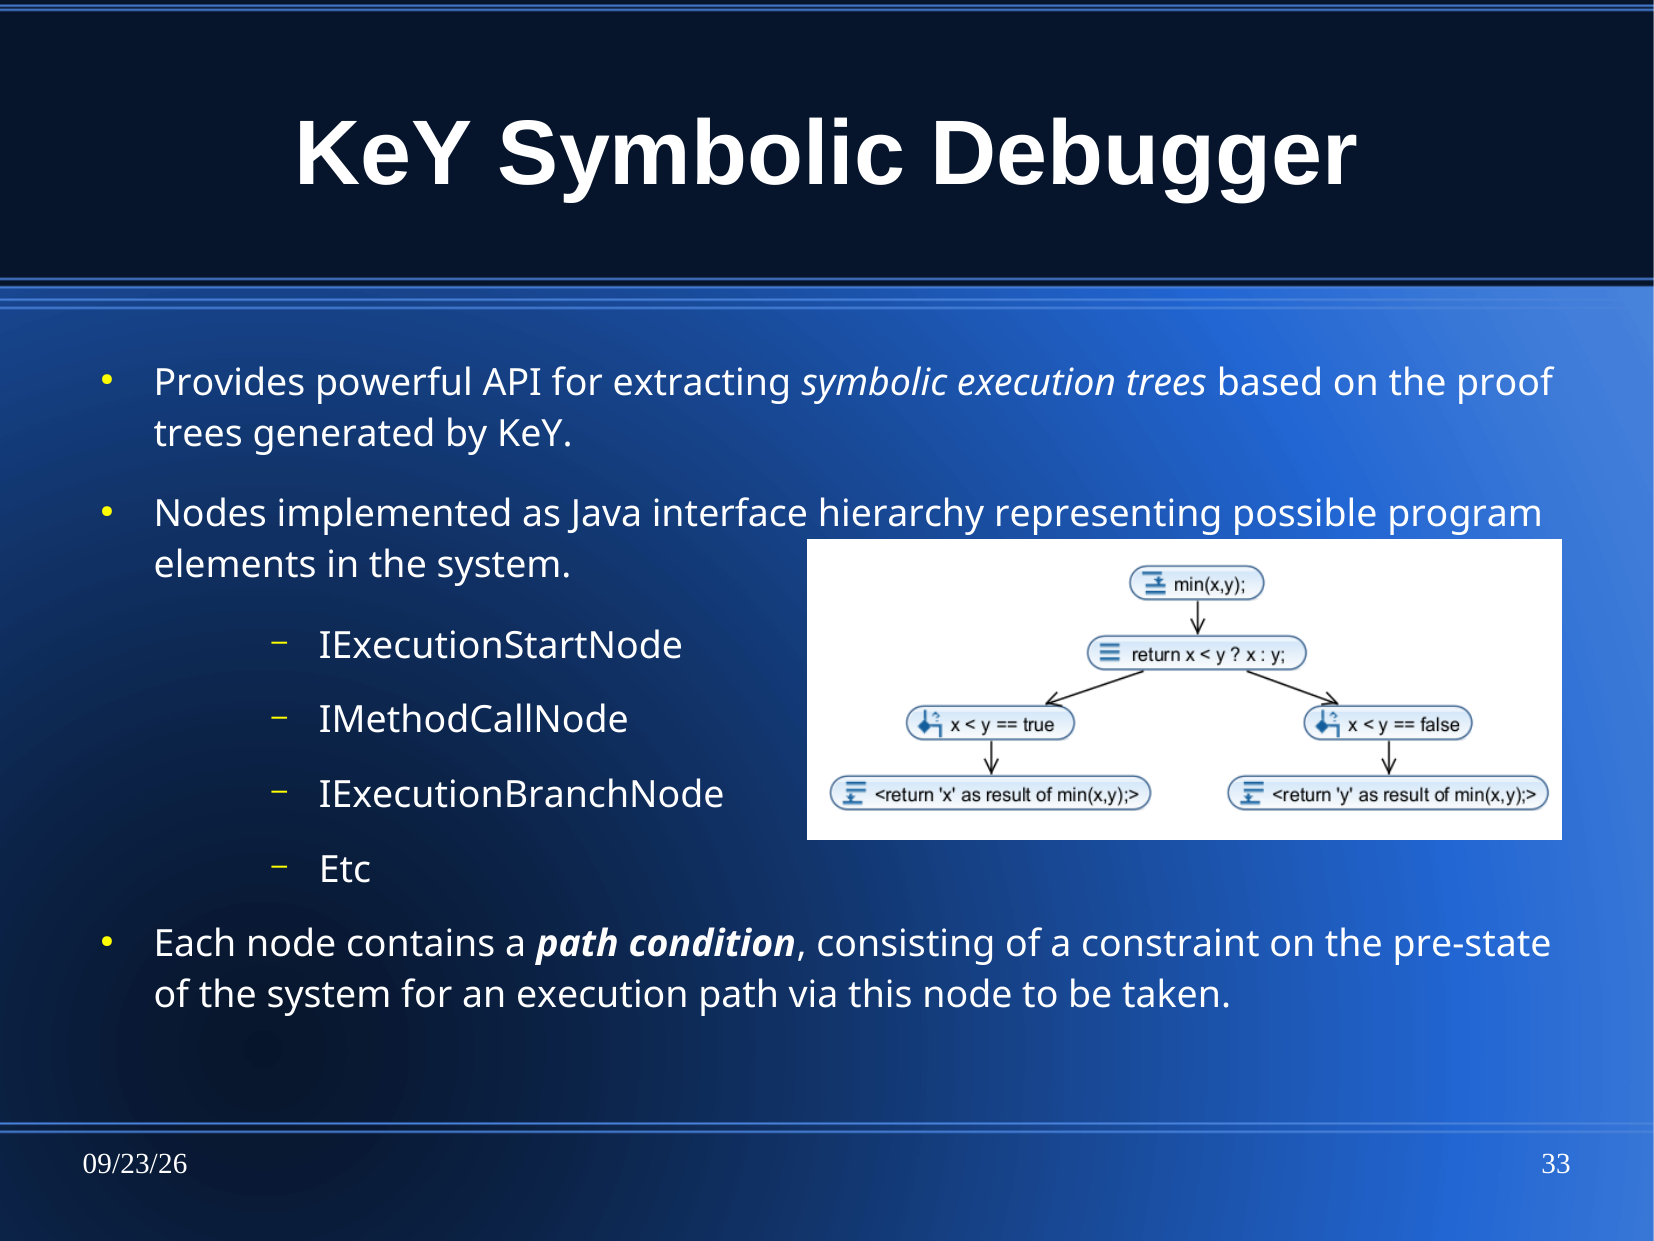

# KeY Symbolic Debugger
Provides powerful API for extracting symbolic execution trees based on the proof trees generated by KeY.
Nodes implemented as Java interface hierarchy representing possible program elements in the system.
IExecutionStartNode
IMethodCallNode
IExecutionBranchNode
Etc
Each node contains a path condition, consisting of a constraint on the pre-state of the system for an execution path via this node to be taken.
33